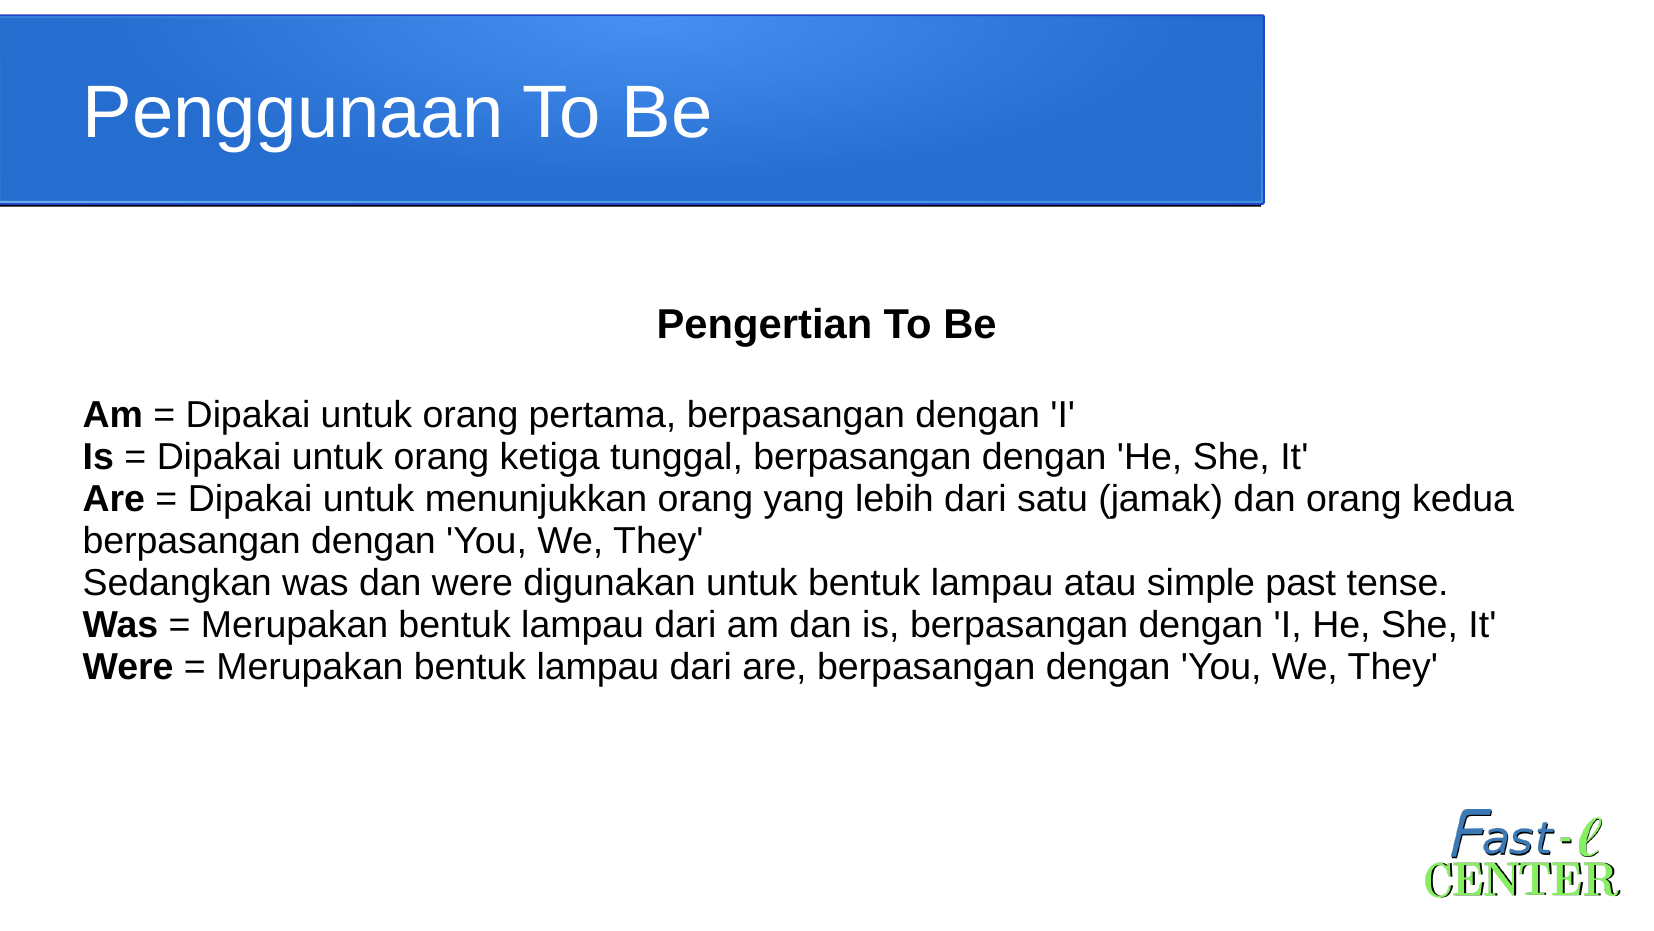

# Penggunaan To Be
Pengertian To Be
Am = Dipakai untuk orang pertama, berpasangan dengan 'I'
Is = Dipakai untuk orang ketiga tunggal, berpasangan dengan 'He, She, It'
Are = Dipakai untuk menunjukkan orang yang lebih dari satu (jamak) dan orang kedua berpasangan dengan 'You, We, They'
Sedangkan was dan were digunakan untuk bentuk lampau atau simple past tense.
Was = Merupakan bentuk lampau dari am dan is, berpasangan dengan 'I, He, She, It'
Were = Merupakan bentuk lampau dari are, berpasangan dengan 'You, We, They'